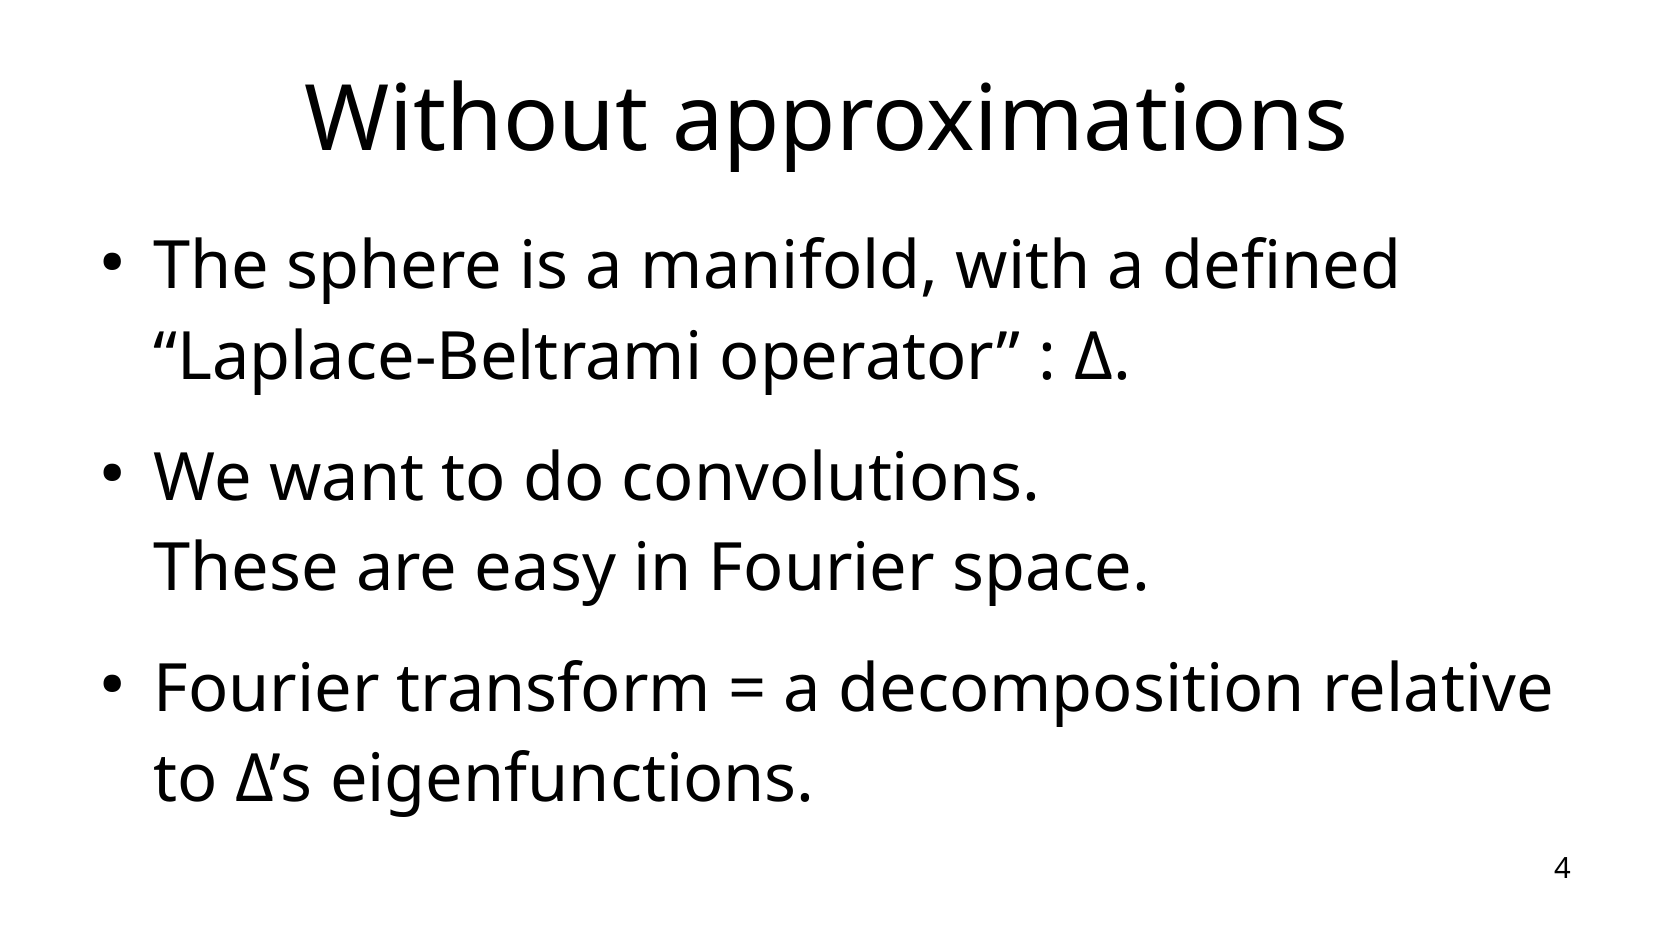

# Without approximations
The sphere is a manifold, with a defined “Laplace-Beltrami operator” : Δ.
We want to do convolutions.
These are easy in Fourier space.
Fourier transform = a decomposition relative to Δ’s eigenfunctions.
4